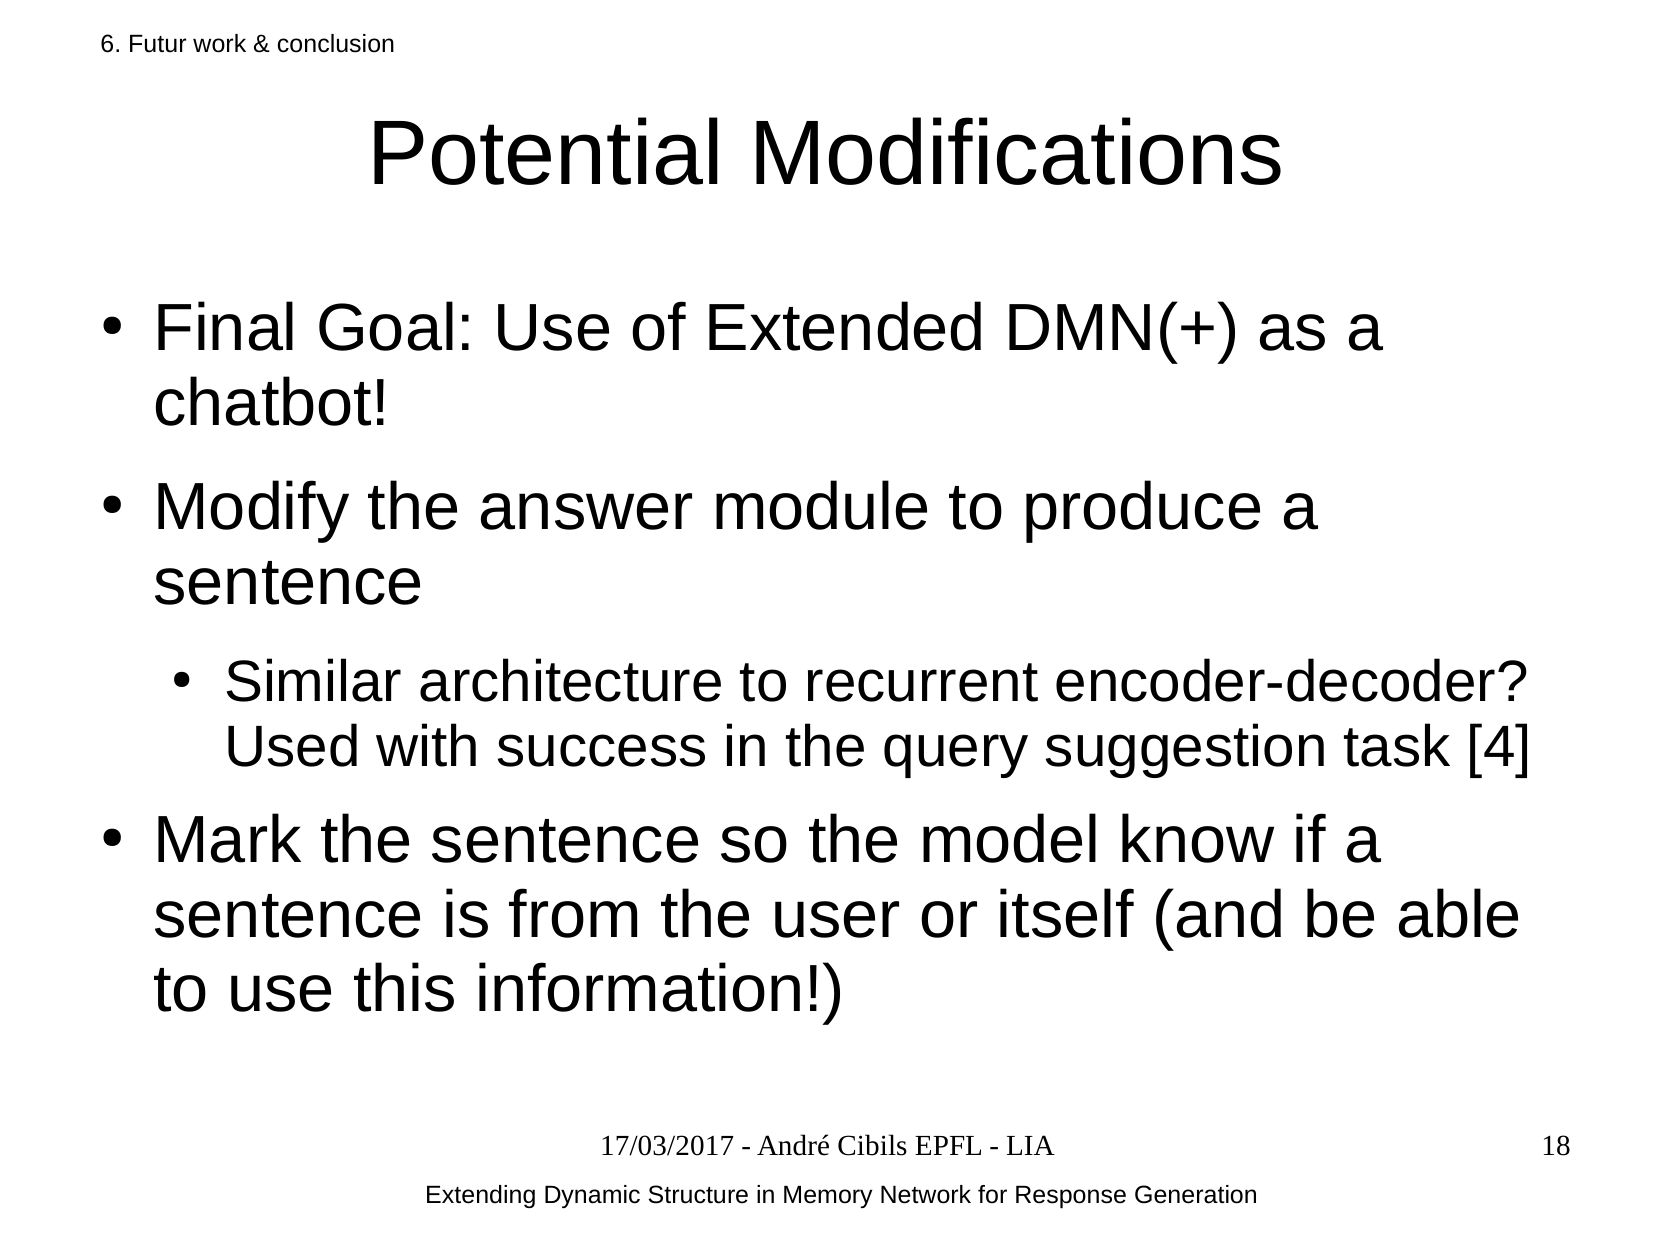

6. Futur work & conclusion
# Potential Modifications
Final Goal: Use of Extended DMN(+) as a chatbot!
Modify the answer module to produce a sentence
Similar architecture to recurrent encoder-decoder? Used with success in the query suggestion task [4]
Mark the sentence so the model know if a sentence is from the user or itself (and be able to use this information!)
17/03/2017 - André Cibils EPFL - LIA
18
Extending Dynamic Structure in Memory Network for Response Generation